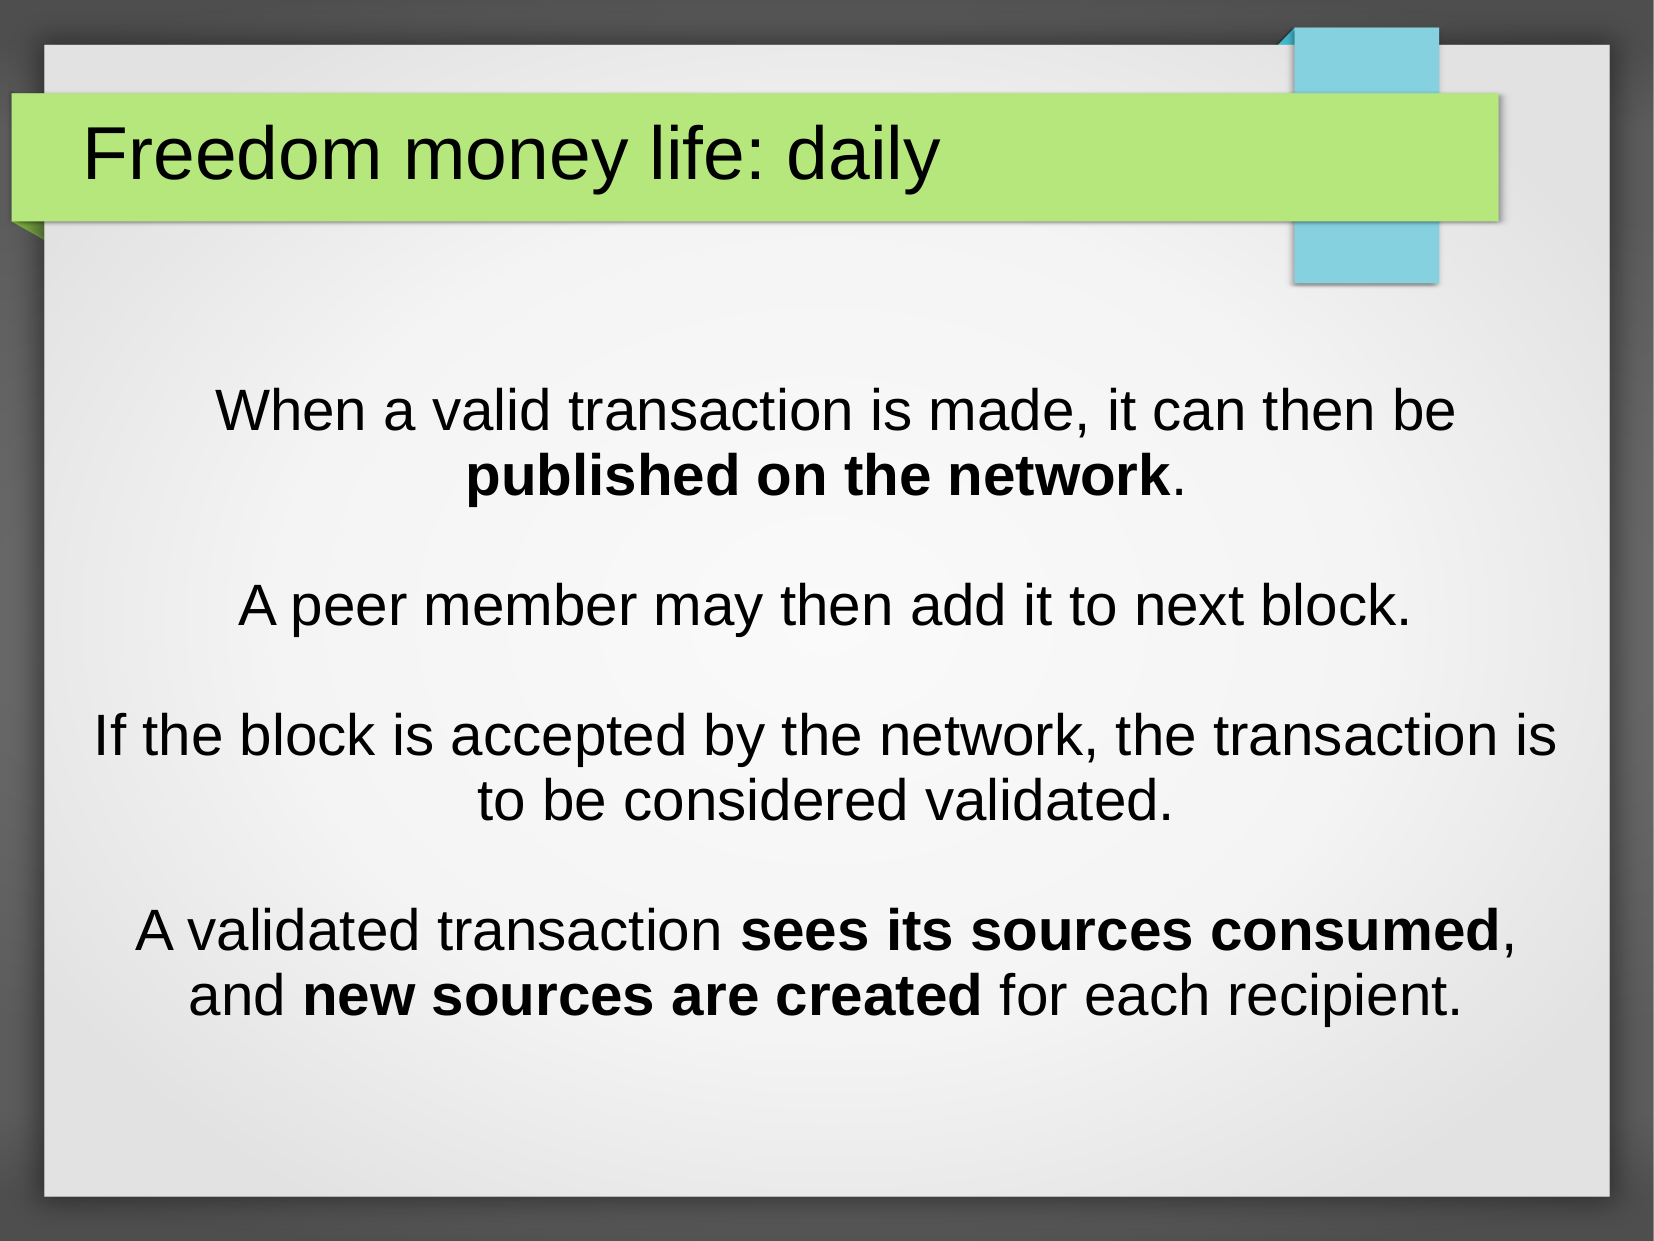

# Freedom money life: daily
When a valid transaction is made, it can then be published on the network.
A peer member may then add it to next block.
If the block is accepted by the network, the transaction is to be considered validated.
A validated transaction sees its sources consumed, and new sources are created for each recipient.